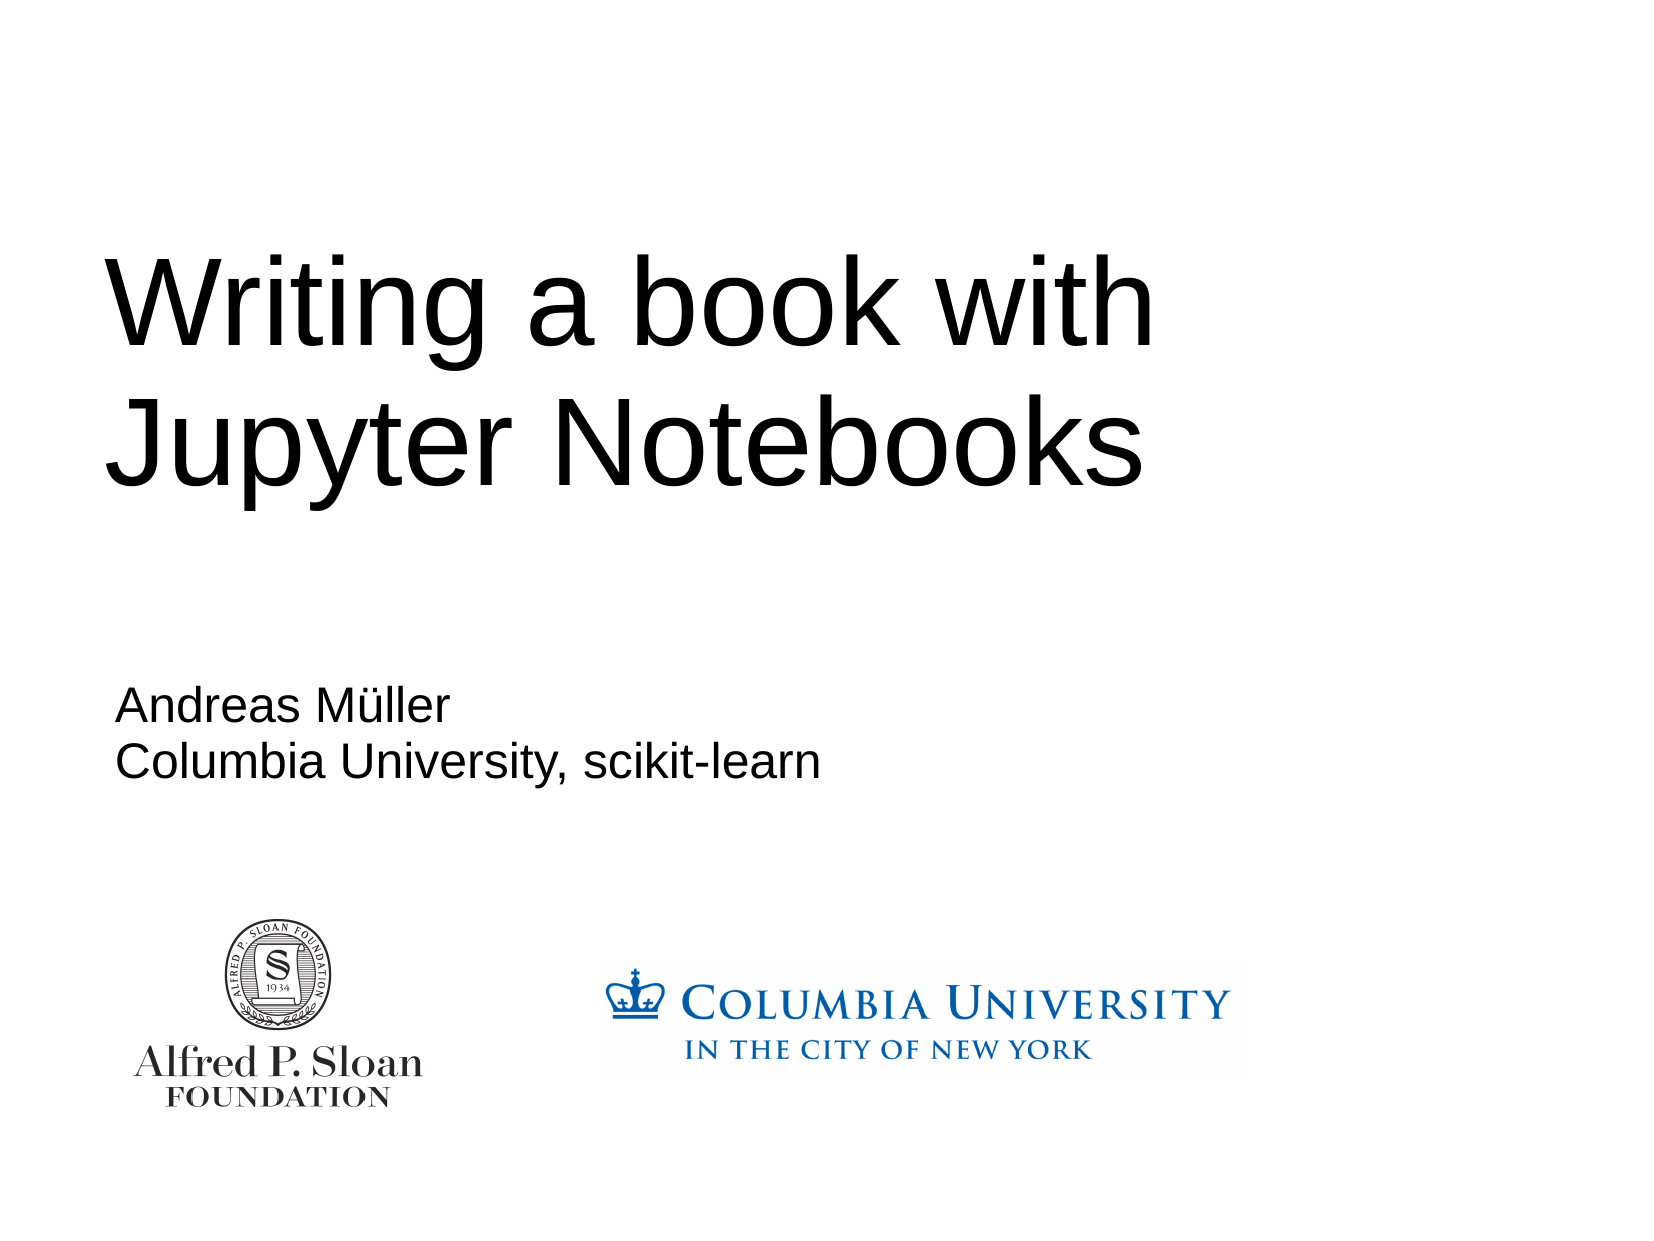

Writing a book with
Jupyter Notebooks
Andreas Müller
Columbia University, scikit-learn